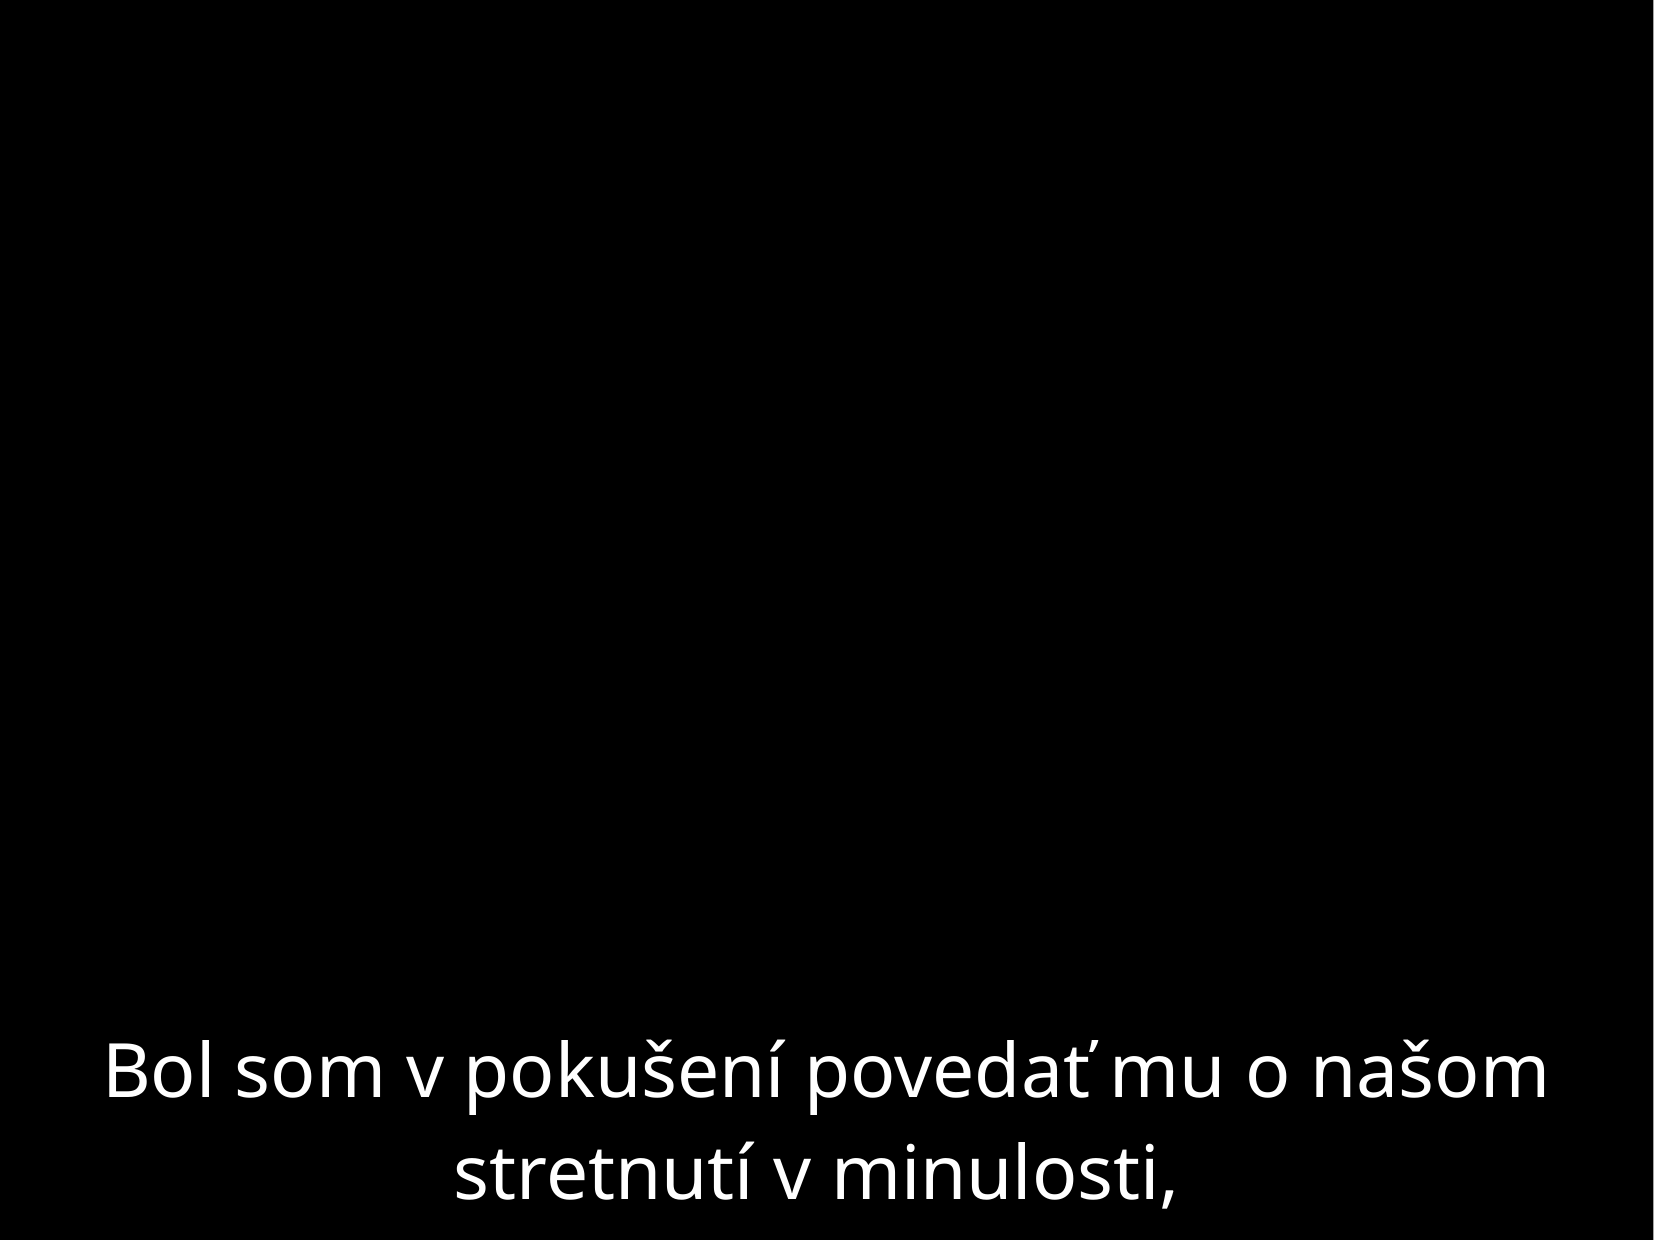

# Bol som v pokušení povedať mu o našom stretnutí v minulosti,